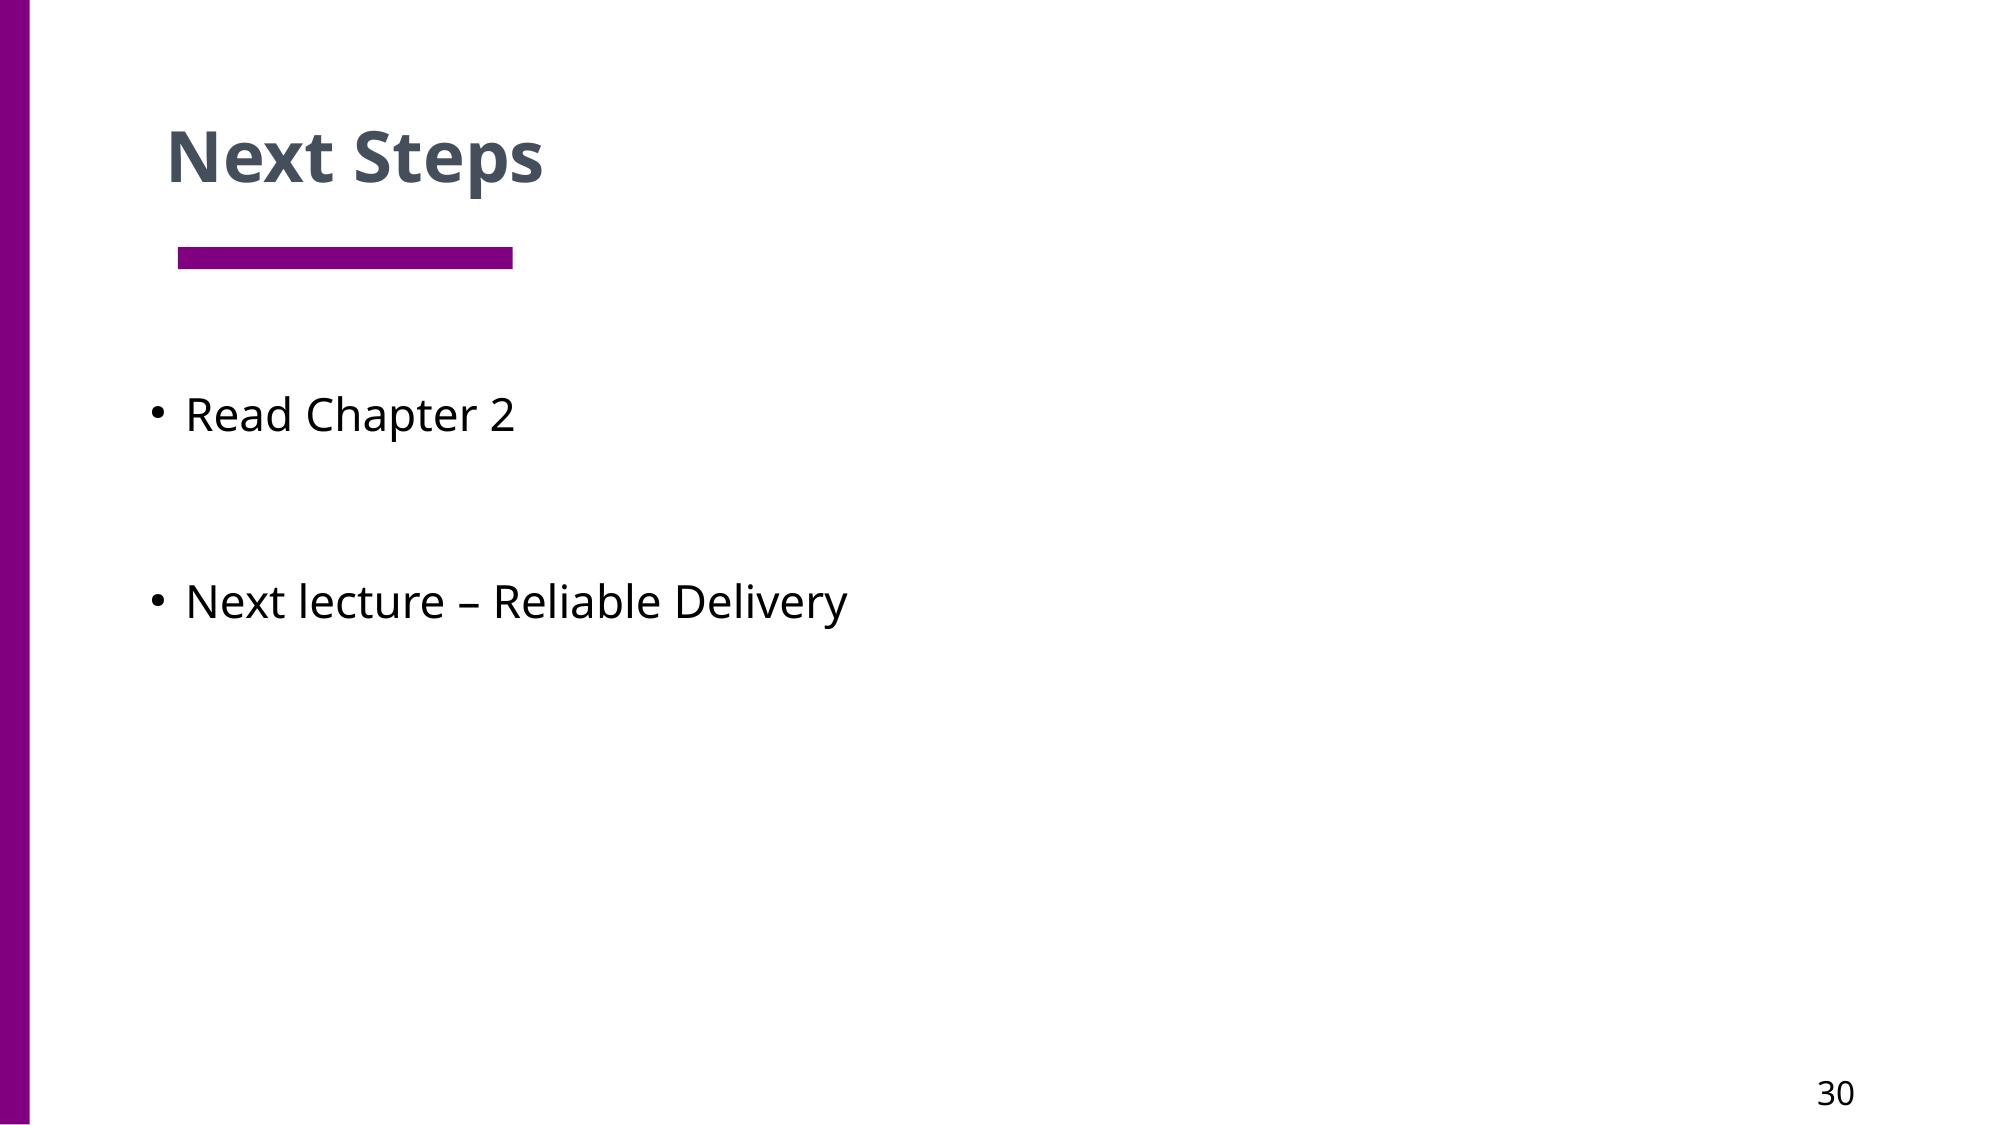

Next Steps
Read Chapter 2
Next lecture – Reliable Delivery